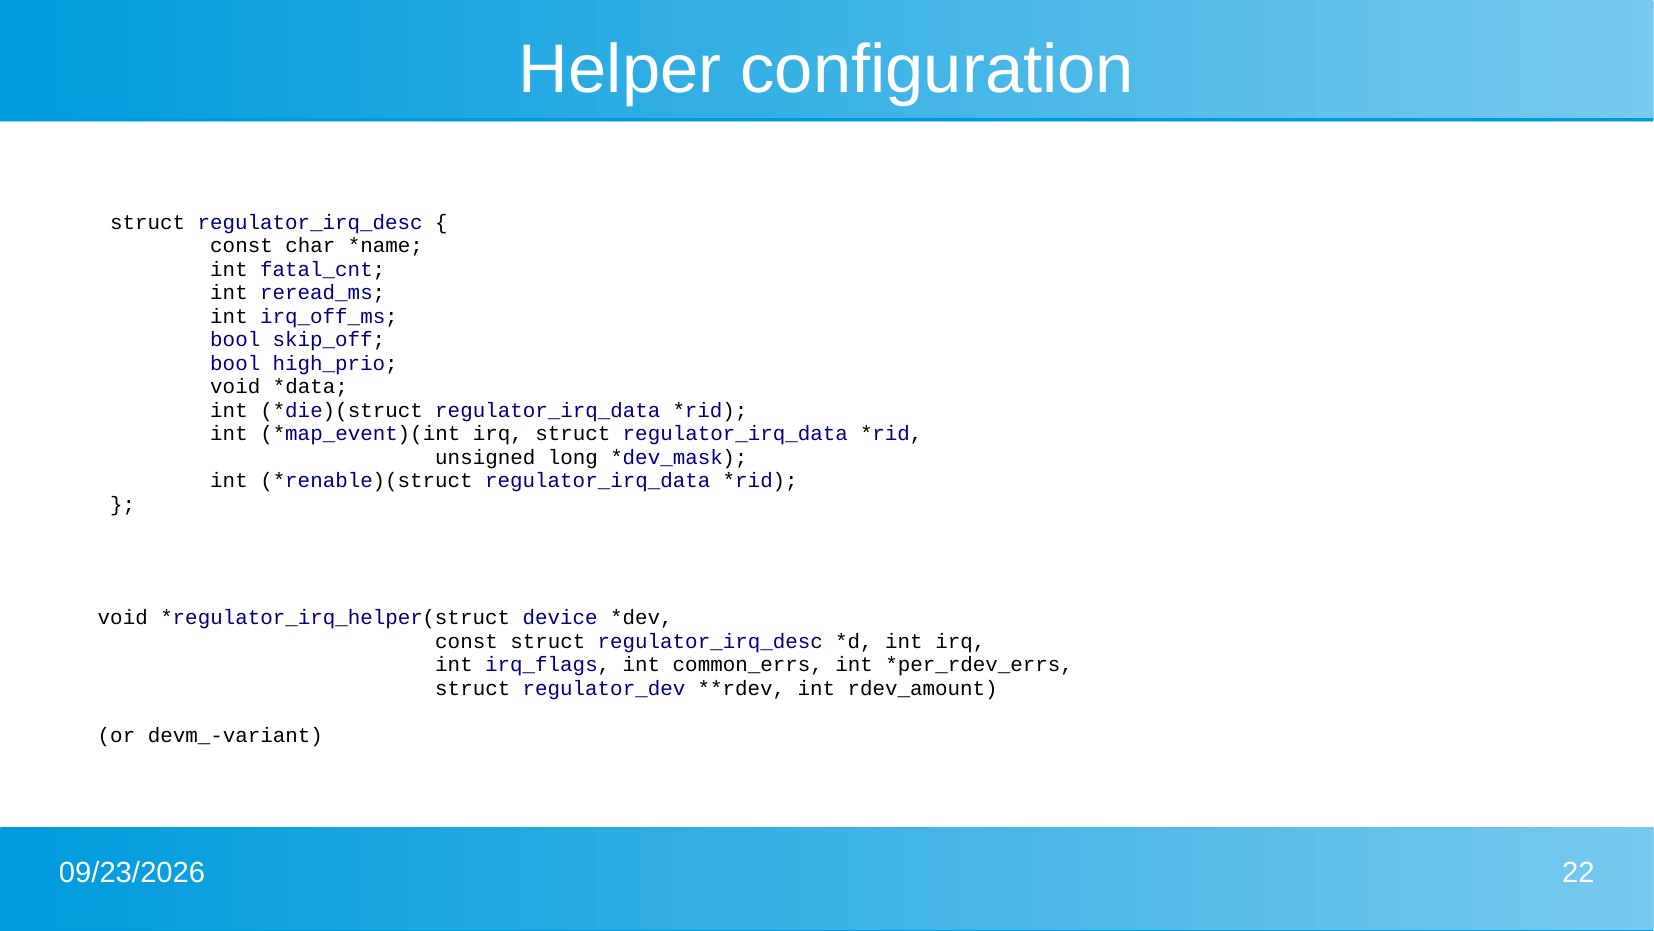

# Helper configuration
struct regulator_irq_desc {
 const char *name;
 int fatal_cnt;
 int reread_ms;
 int irq_off_ms;
 bool skip_off;
 bool high_prio;
 void *data;
 int (*die)(struct regulator_irq_data *rid);
 int (*map_event)(int irq, struct regulator_irq_data *rid,
 unsigned long *dev_mask);
 int (*renable)(struct regulator_irq_data *rid);
};
void *regulator_irq_helper(struct device *dev,
 const struct regulator_irq_desc *d, int irq,
 int irq_flags, int common_errs, int *per_rdev_errs,
 struct regulator_dev **rdev, int rdev_amount)
(or devm_-variant)
22